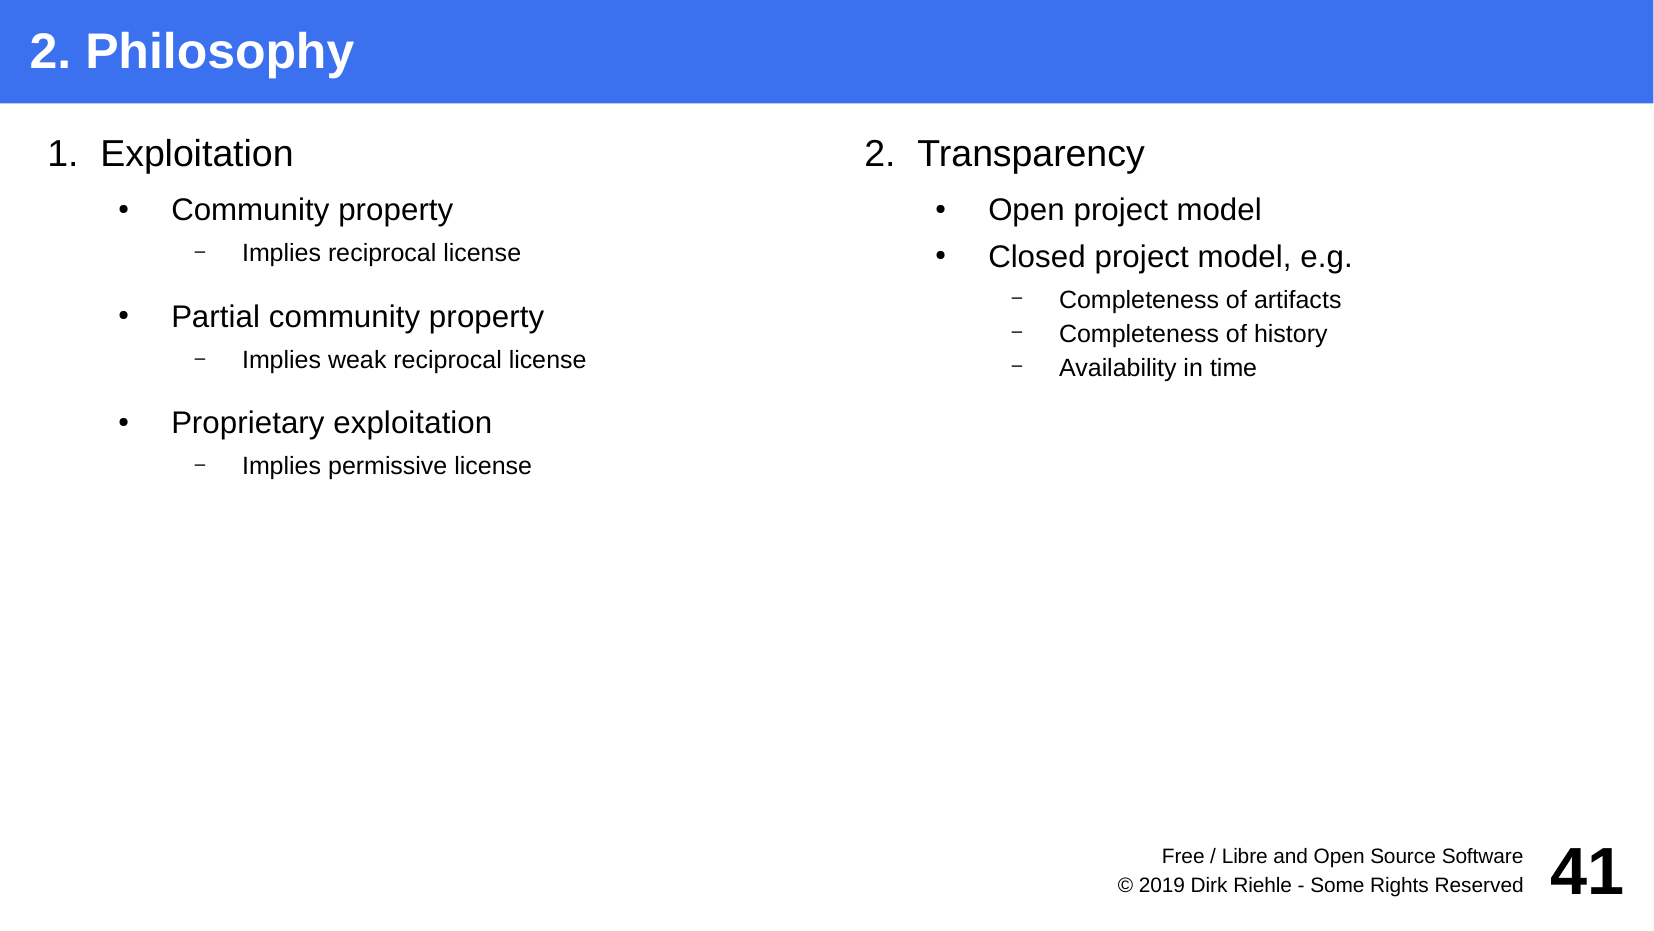

# 2. Philosophy
Exploitation
Community property
Implies reciprocal license
Partial community property
Implies weak reciprocal license
Proprietary exploitation
Implies permissive license
Transparency
Open project model
Closed project model, e.g.
Completeness of artifacts
Completeness of history
Availability in time
Free / Libre and Open Source Software
41
© 2019 Dirk Riehle - Some Rights Reserved